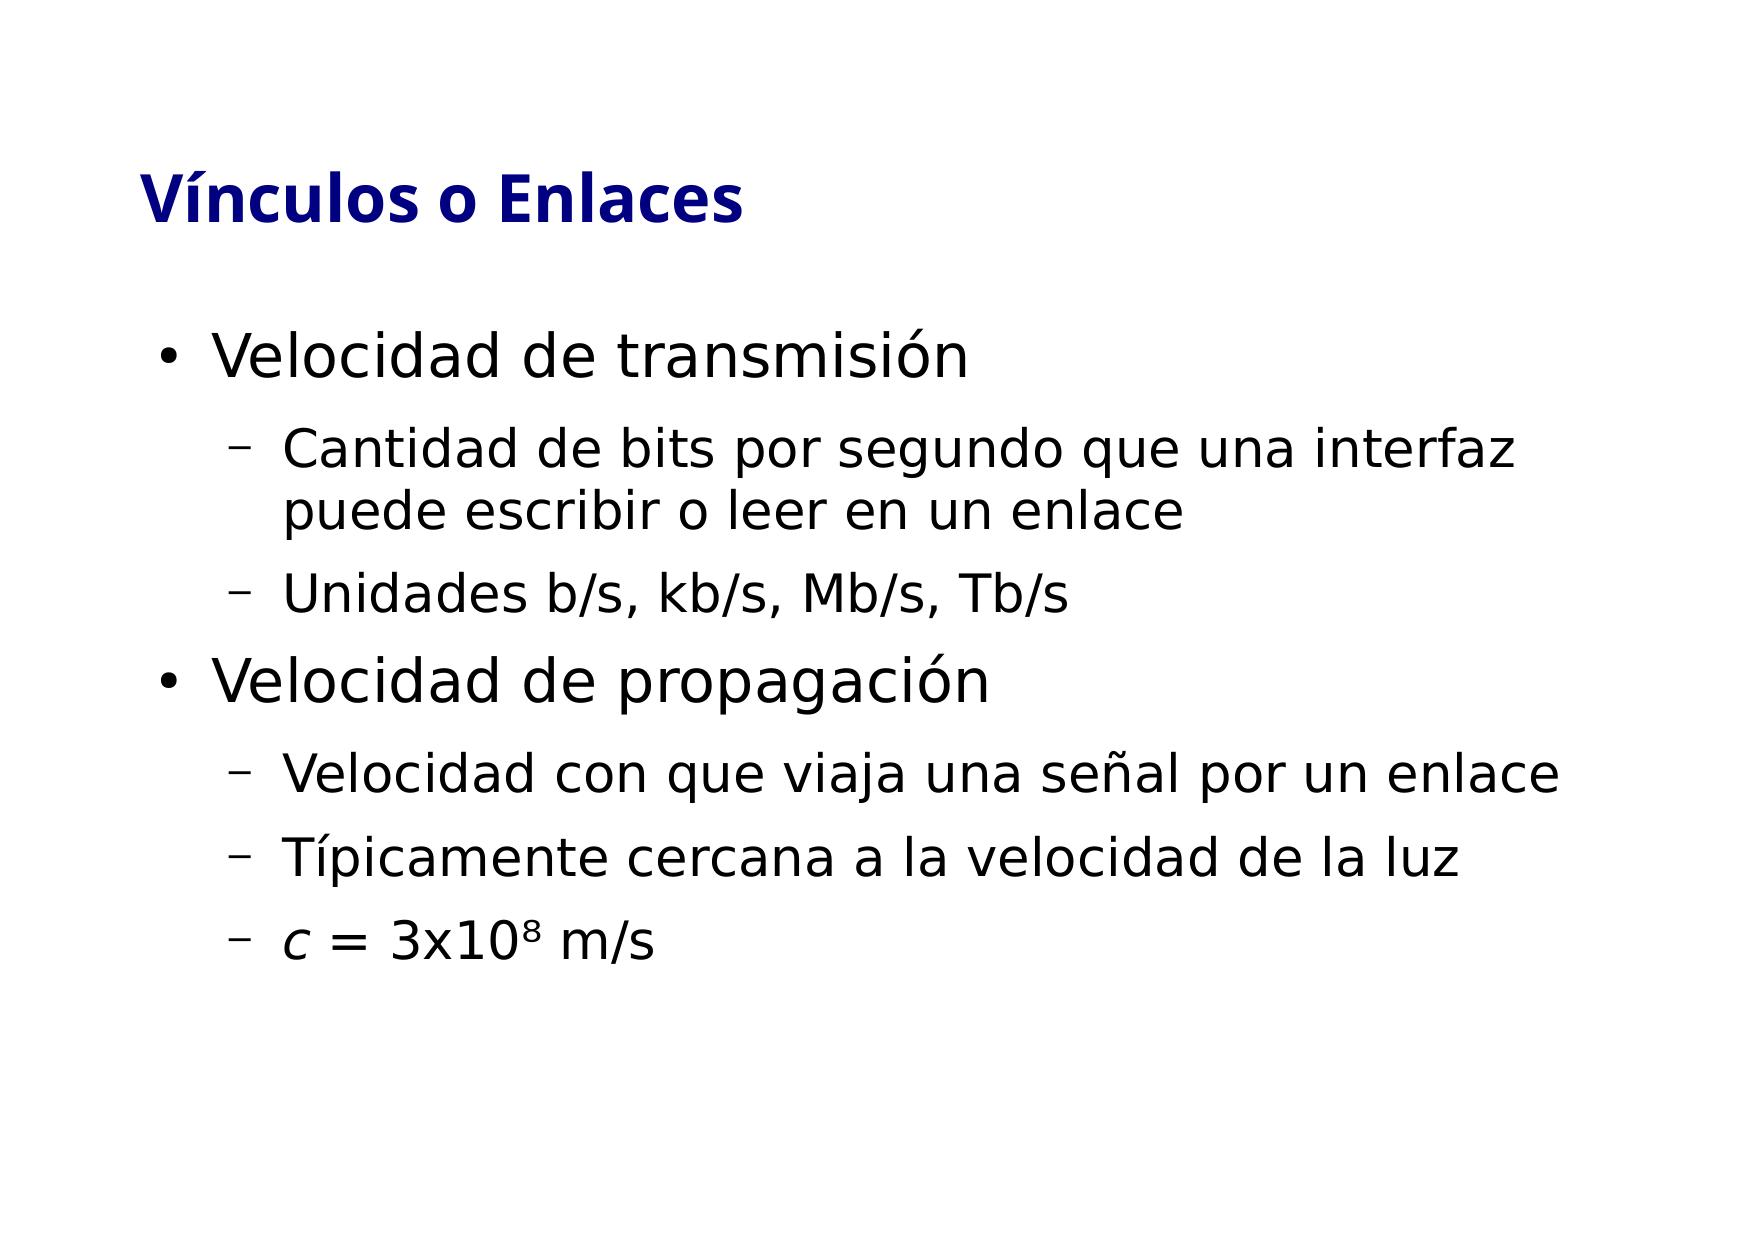

# Vínculos o Enlaces
Velocidad de transmisión
Cantidad de bits por segundo que una interfaz puede escribir o leer en un enlace
Unidades b/s, kb/s, Mb/s, Tb/s
Velocidad de propagación
Velocidad con que viaja una señal por un enlace
Típicamente cercana a la velocidad de la luz
c = 3x10⁸ m/s